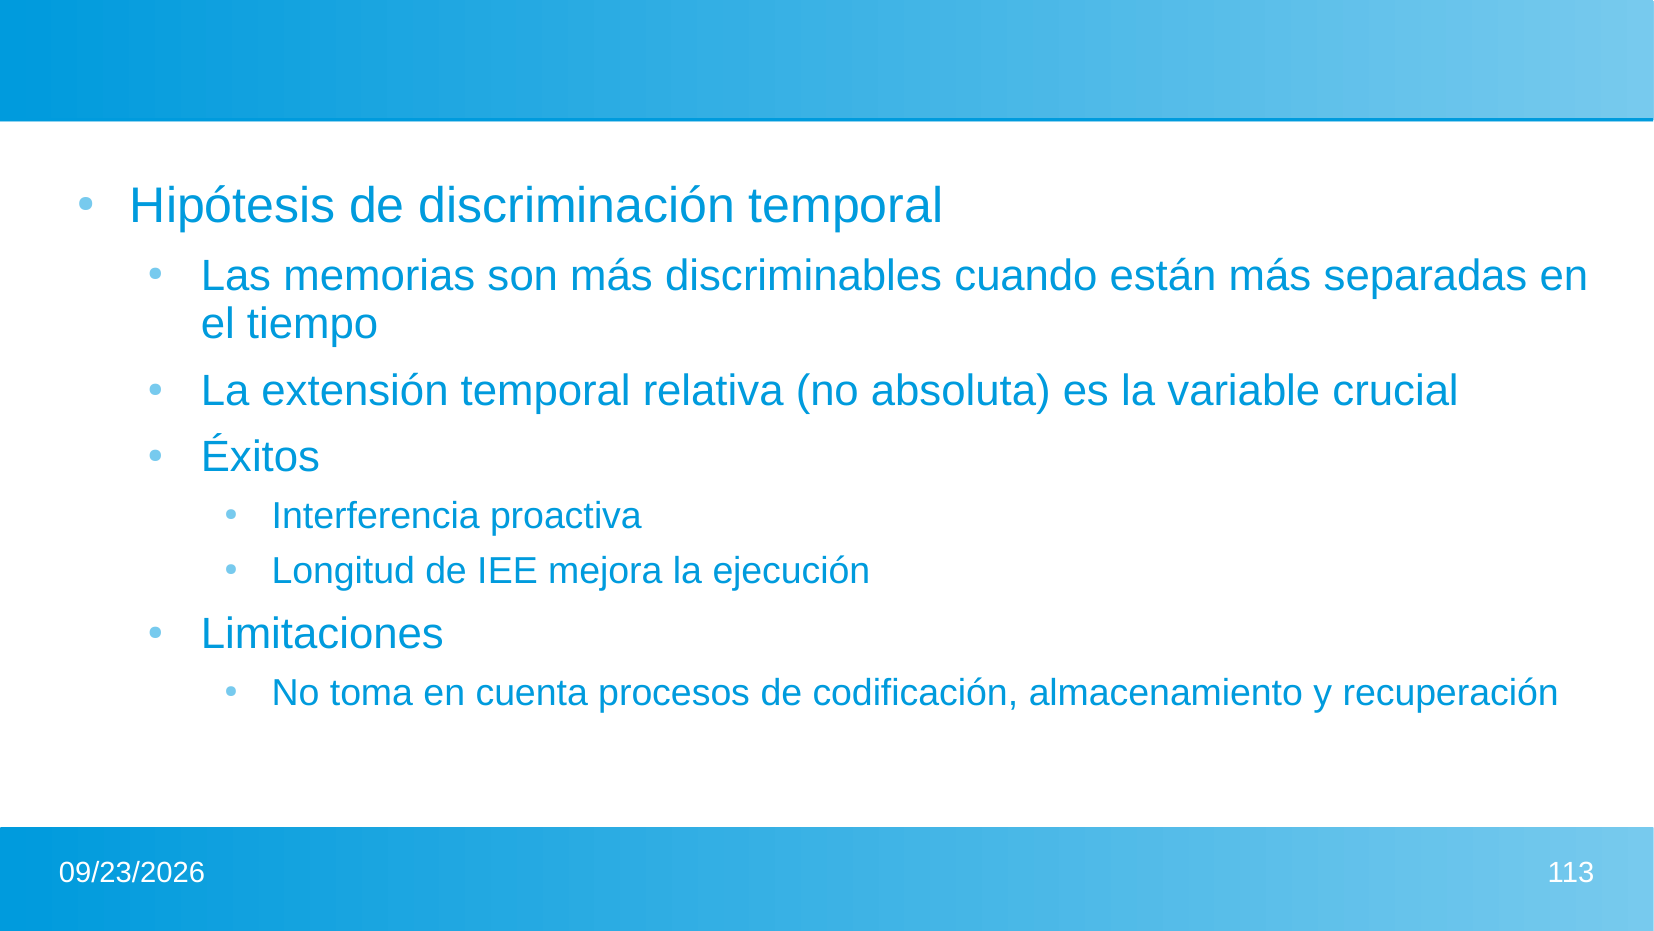

# Hipótesis de discriminación temporal
Las memorias son más discriminables cuando están más separadas en el tiempo
La extensión temporal relativa (no absoluta) es la variable crucial
Éxitos
Interferencia proactiva
Longitud de IEE mejora la ejecución
Limitaciones
No toma en cuenta procesos de codificación, almacenamiento y recuperación
113